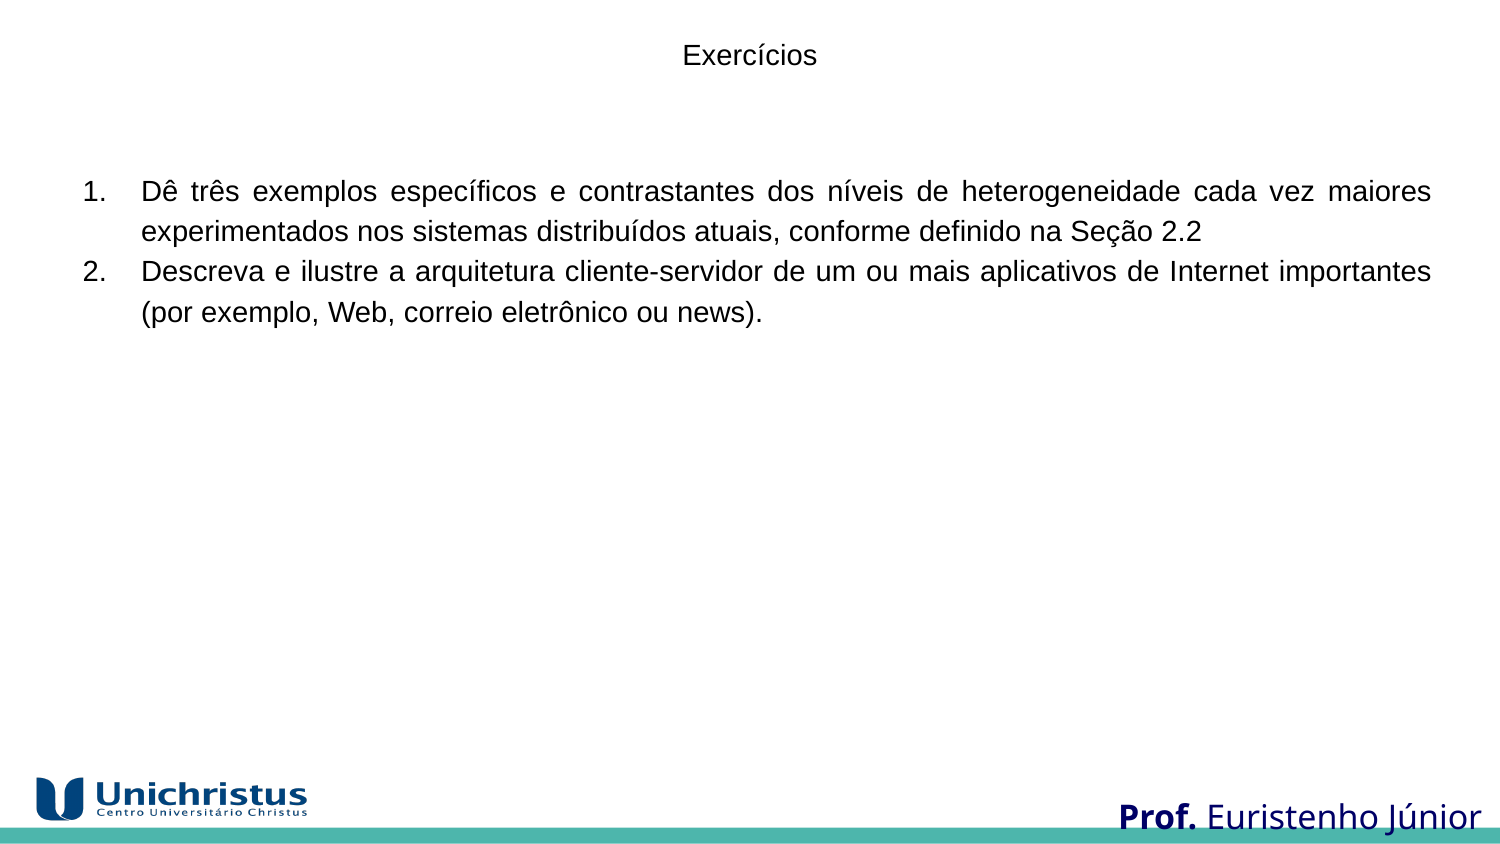

# Exercícios
Dê três exemplos específicos e contrastantes dos níveis de heterogeneidade cada vez maiores experimentados nos sistemas distribuídos atuais, conforme definido na Seção 2.2
Descreva e ilustre a arquitetura cliente-servidor de um ou mais aplicativos de Internet importantes (por exemplo, Web, correio eletrônico ou news).